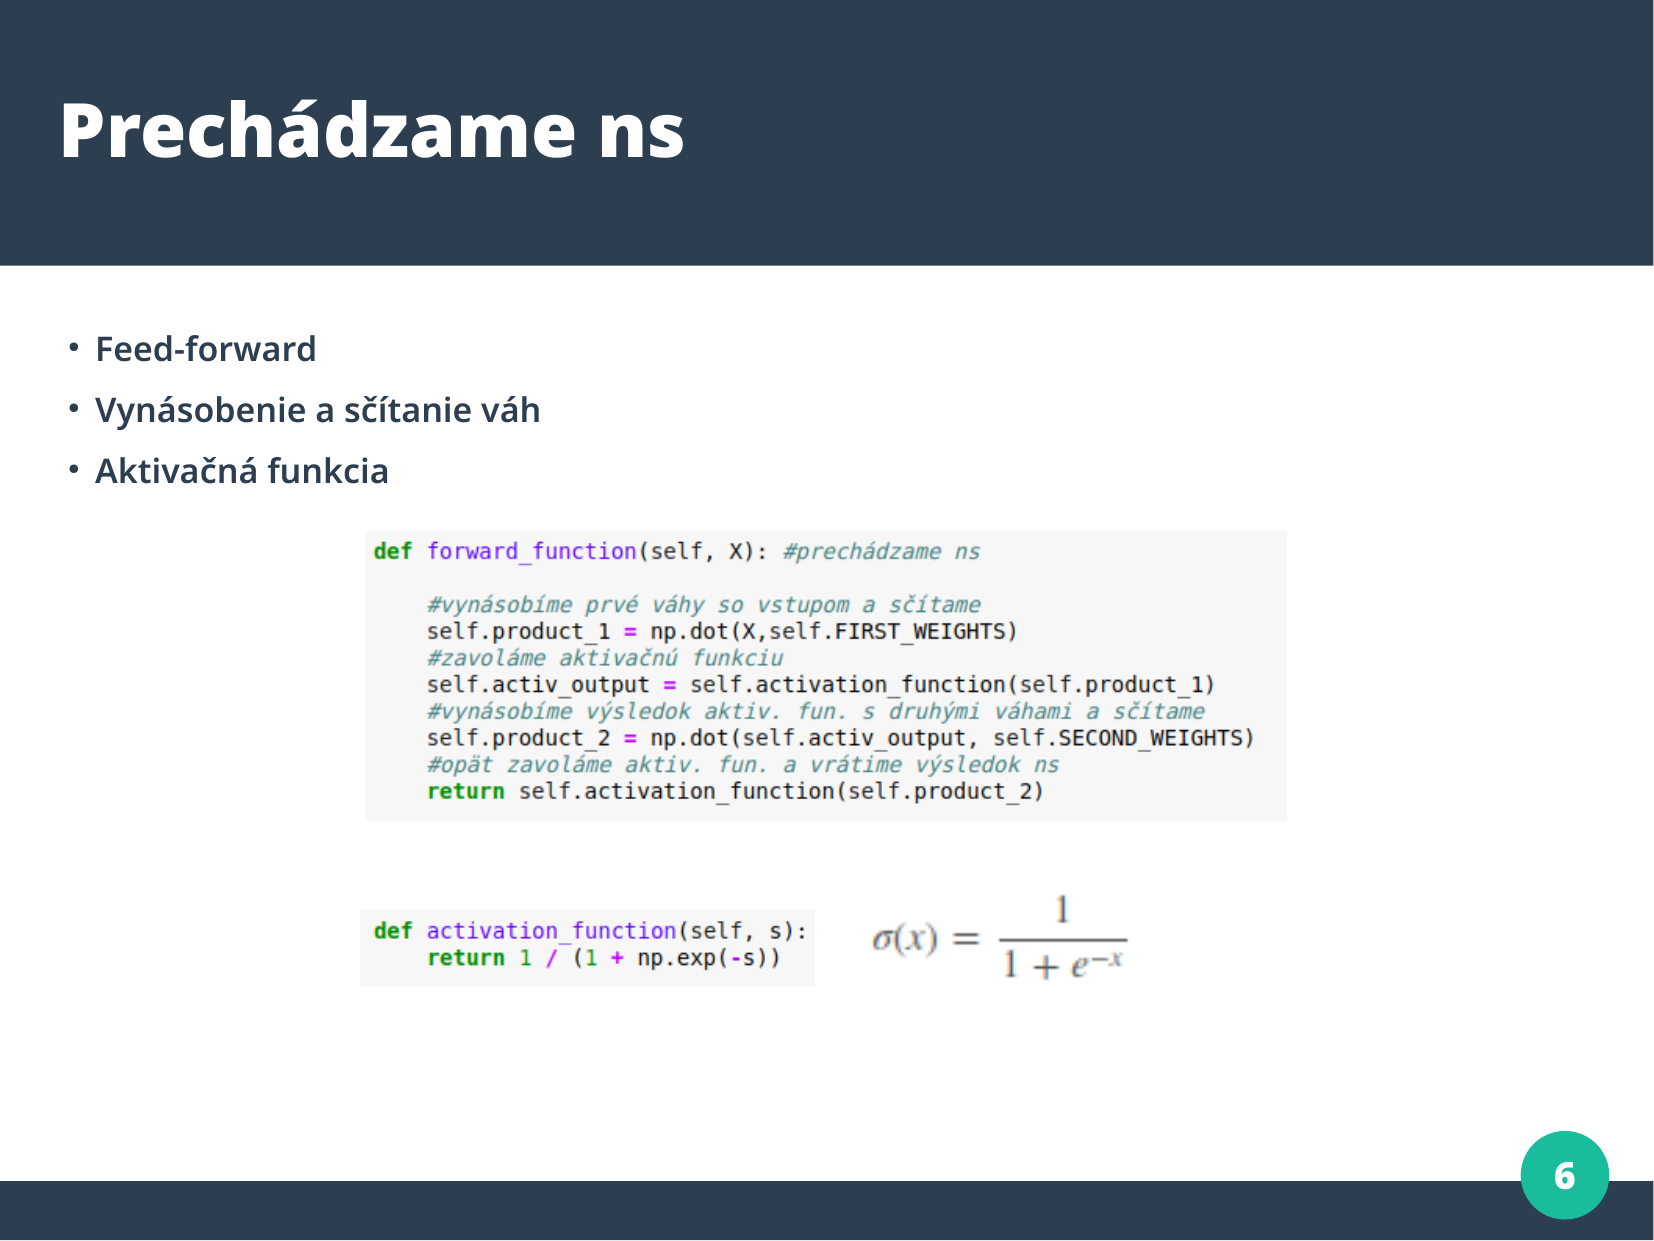

# Prechádzame ns
Feed-forward
Vynásobenie a sčítanie váh
Aktivačná funkcia
6